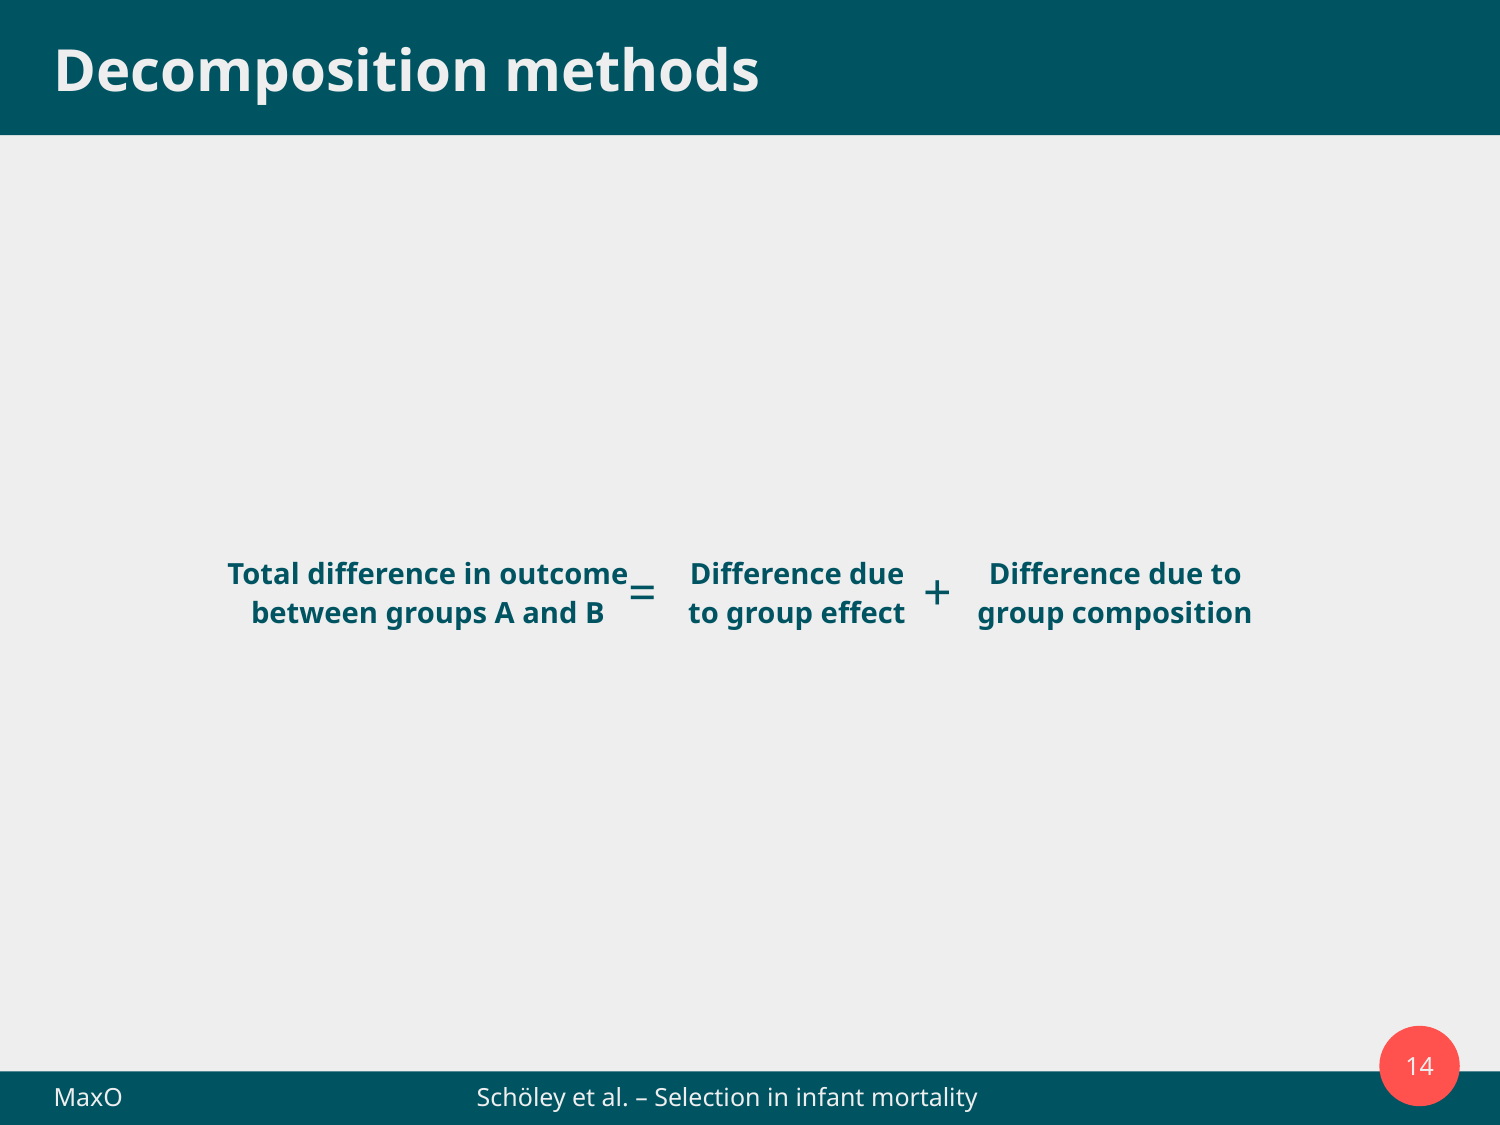

# Decomposition methods
Total difference in outcome
between groups A and B
Difference due
to group effect
Difference due to
group composition
=
+
14
MaxO
Schöley et al. – Selection in infant mortality